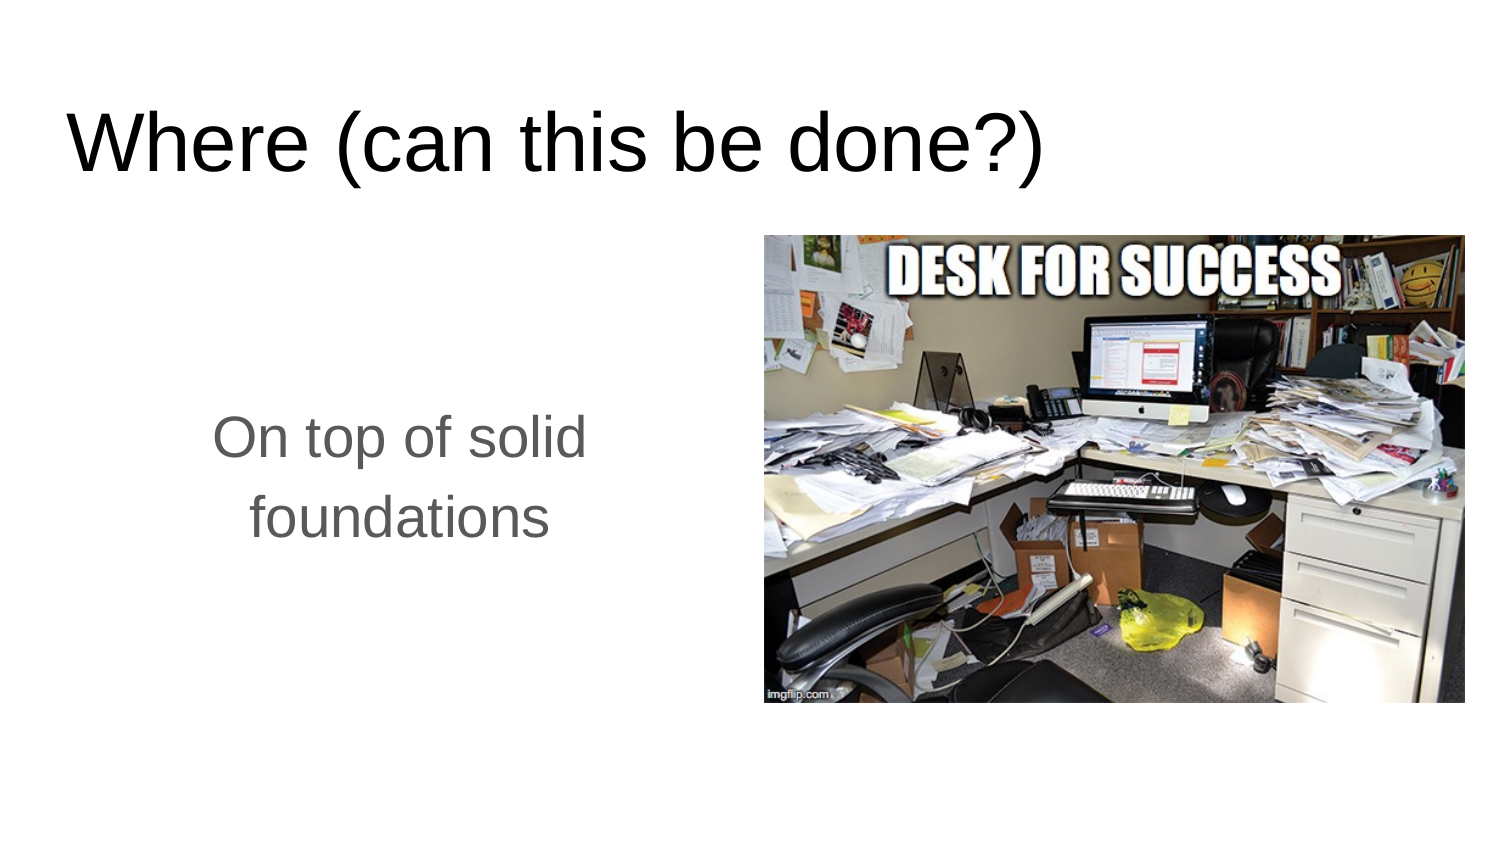

# Where (can this be done?)
On top of solid foundations